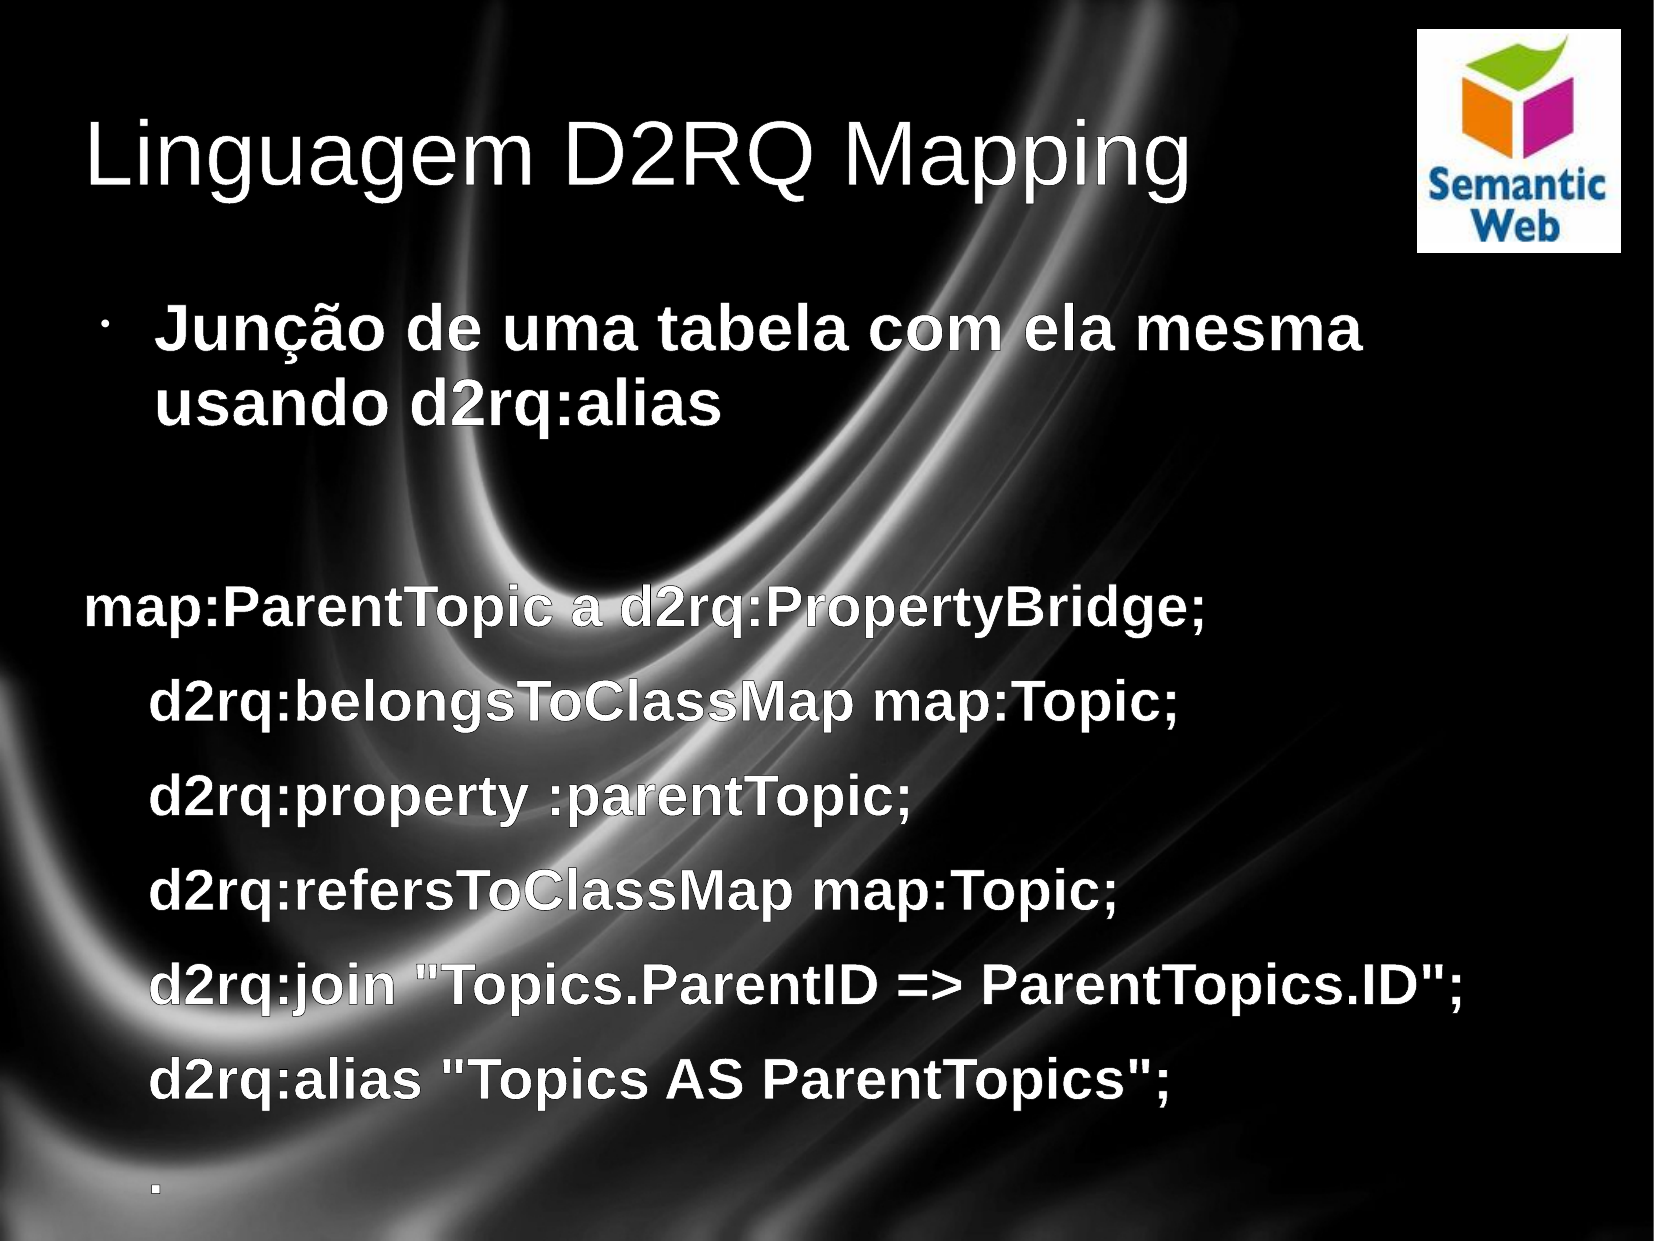

# Linguagem D2RQ Mapping
Junção de uma tabela com ela mesma usando d2rq:alias
map:ParentTopic a d2rq:PropertyBridge;
 d2rq:belongsToClassMap map:Topic;
 d2rq:property :parentTopic;
 d2rq:refersToClassMap map:Topic;
 d2rq:join "Topics.ParentID => ParentTopics.ID";
 d2rq:alias "Topics AS ParentTopics";
 .